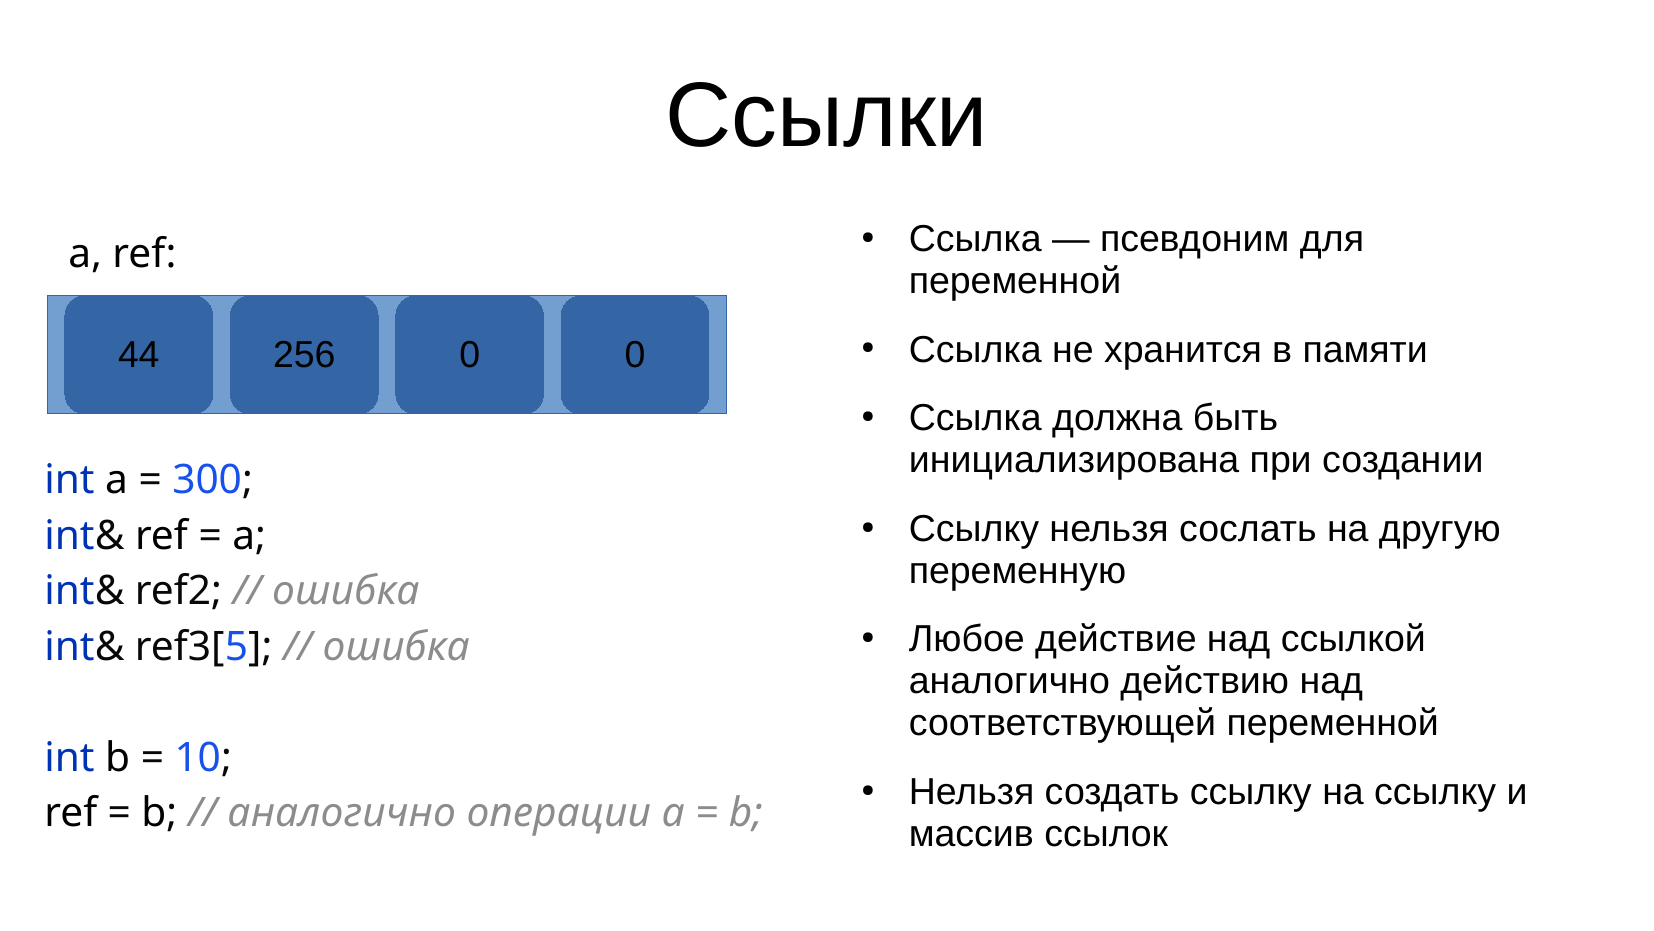

# Ссылки
a, ref:
Ссылка — псевдоним для переменной
Ссылка не хранится в памяти
Ссылка должна быть инициализирована при создании
Ссылку нельзя сослать на другую переменную
Любое действие над ссылкой аналогично действию над соответствующей переменной
Нельзя создать ссылку на ссылку и массив ссылок
44
256
0
0
int a = 300;
int& ref = a;
int& ref2; // ошибка
int& ref3[5]; // ошибка
int b = 10;
ref = b; // аналогично операции a = b;